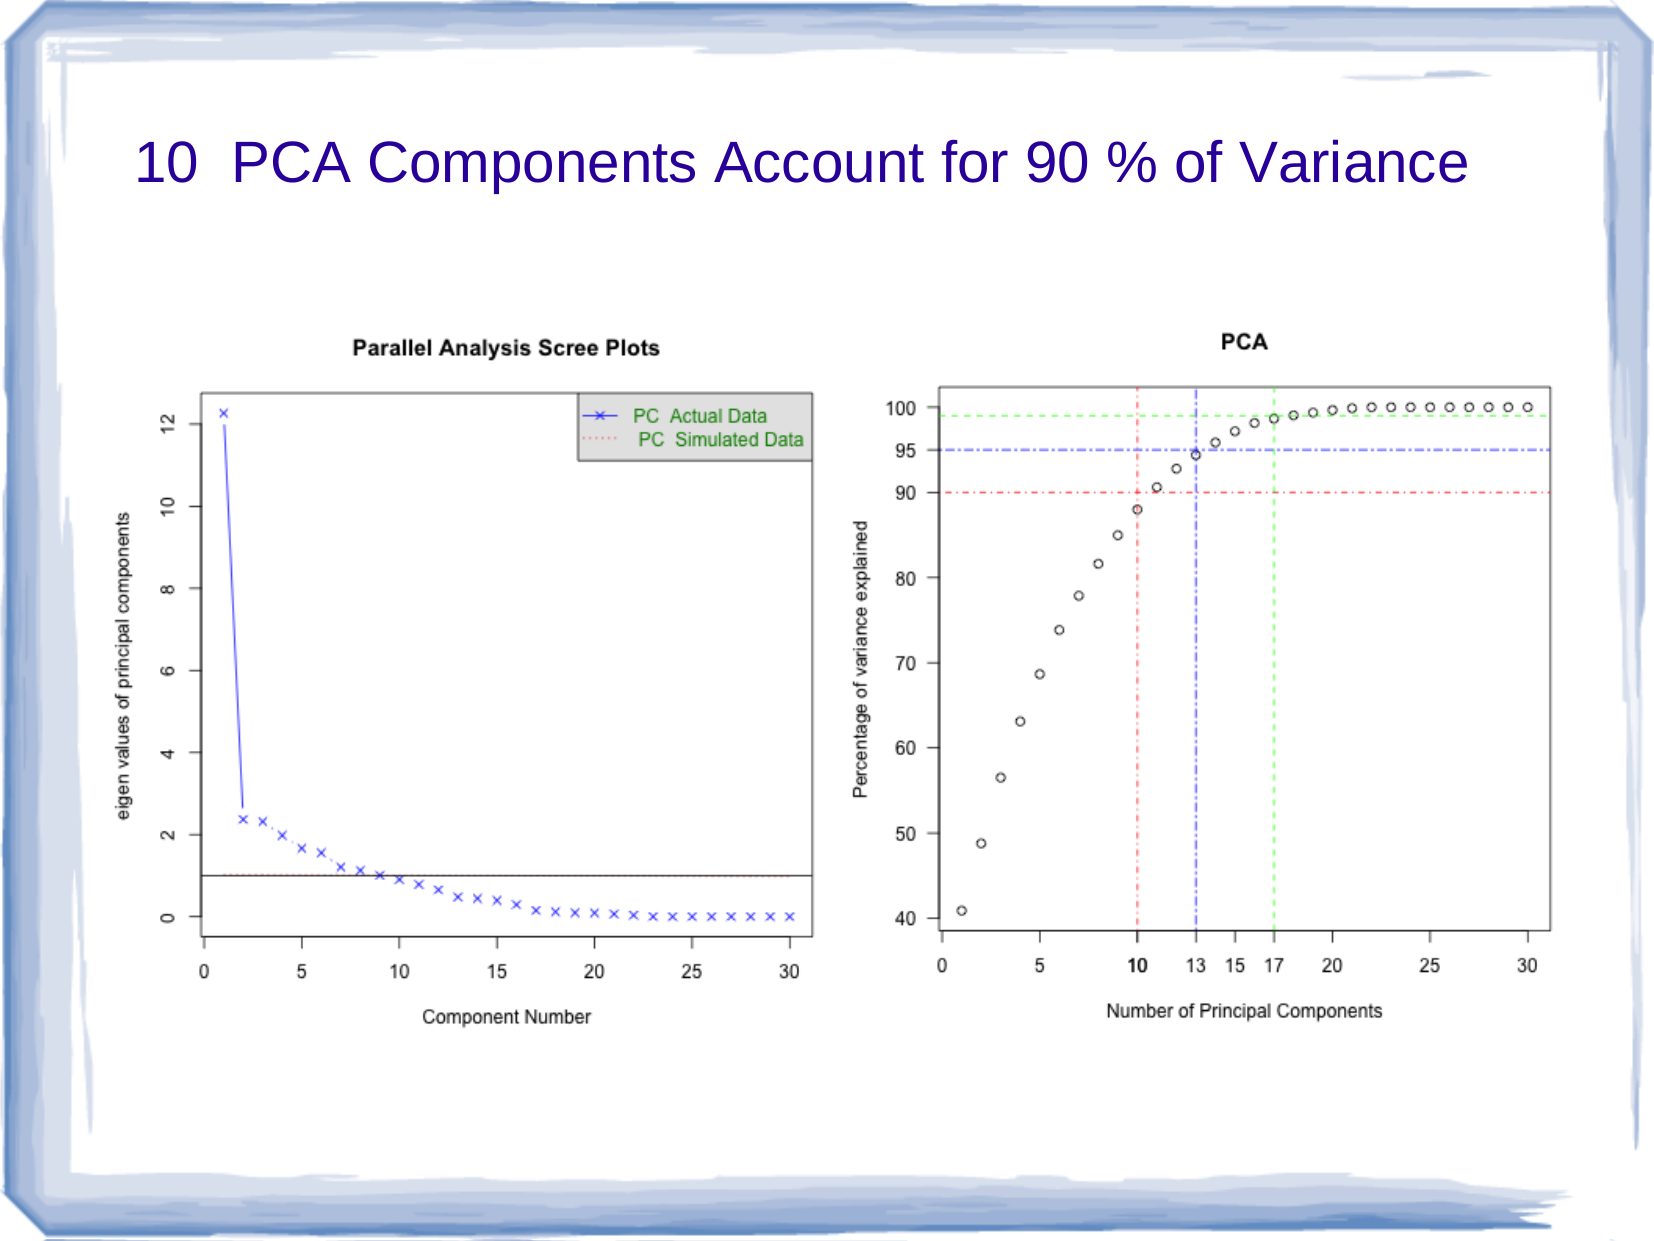

# 10 PCA Components Account for 90 % of Variance